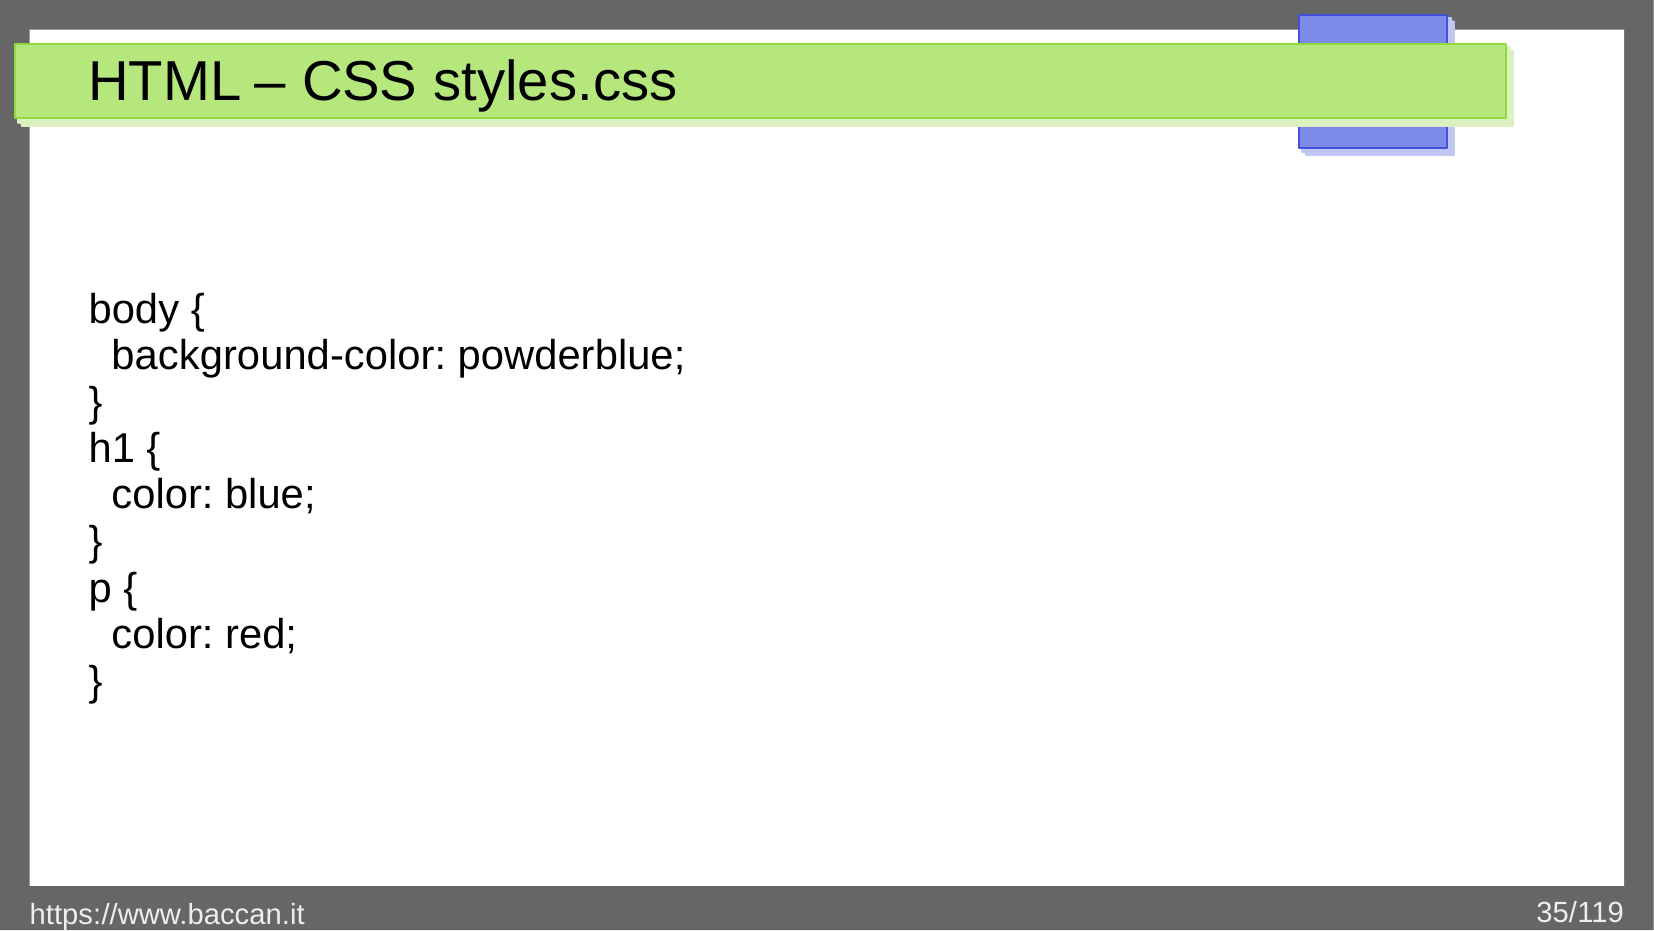

# HTML – CSS styles.css
body {
 background-color: powderblue;
}
h1 {
 color: blue;
}
p {
 color: red;
}
35
https://www.baccan.it